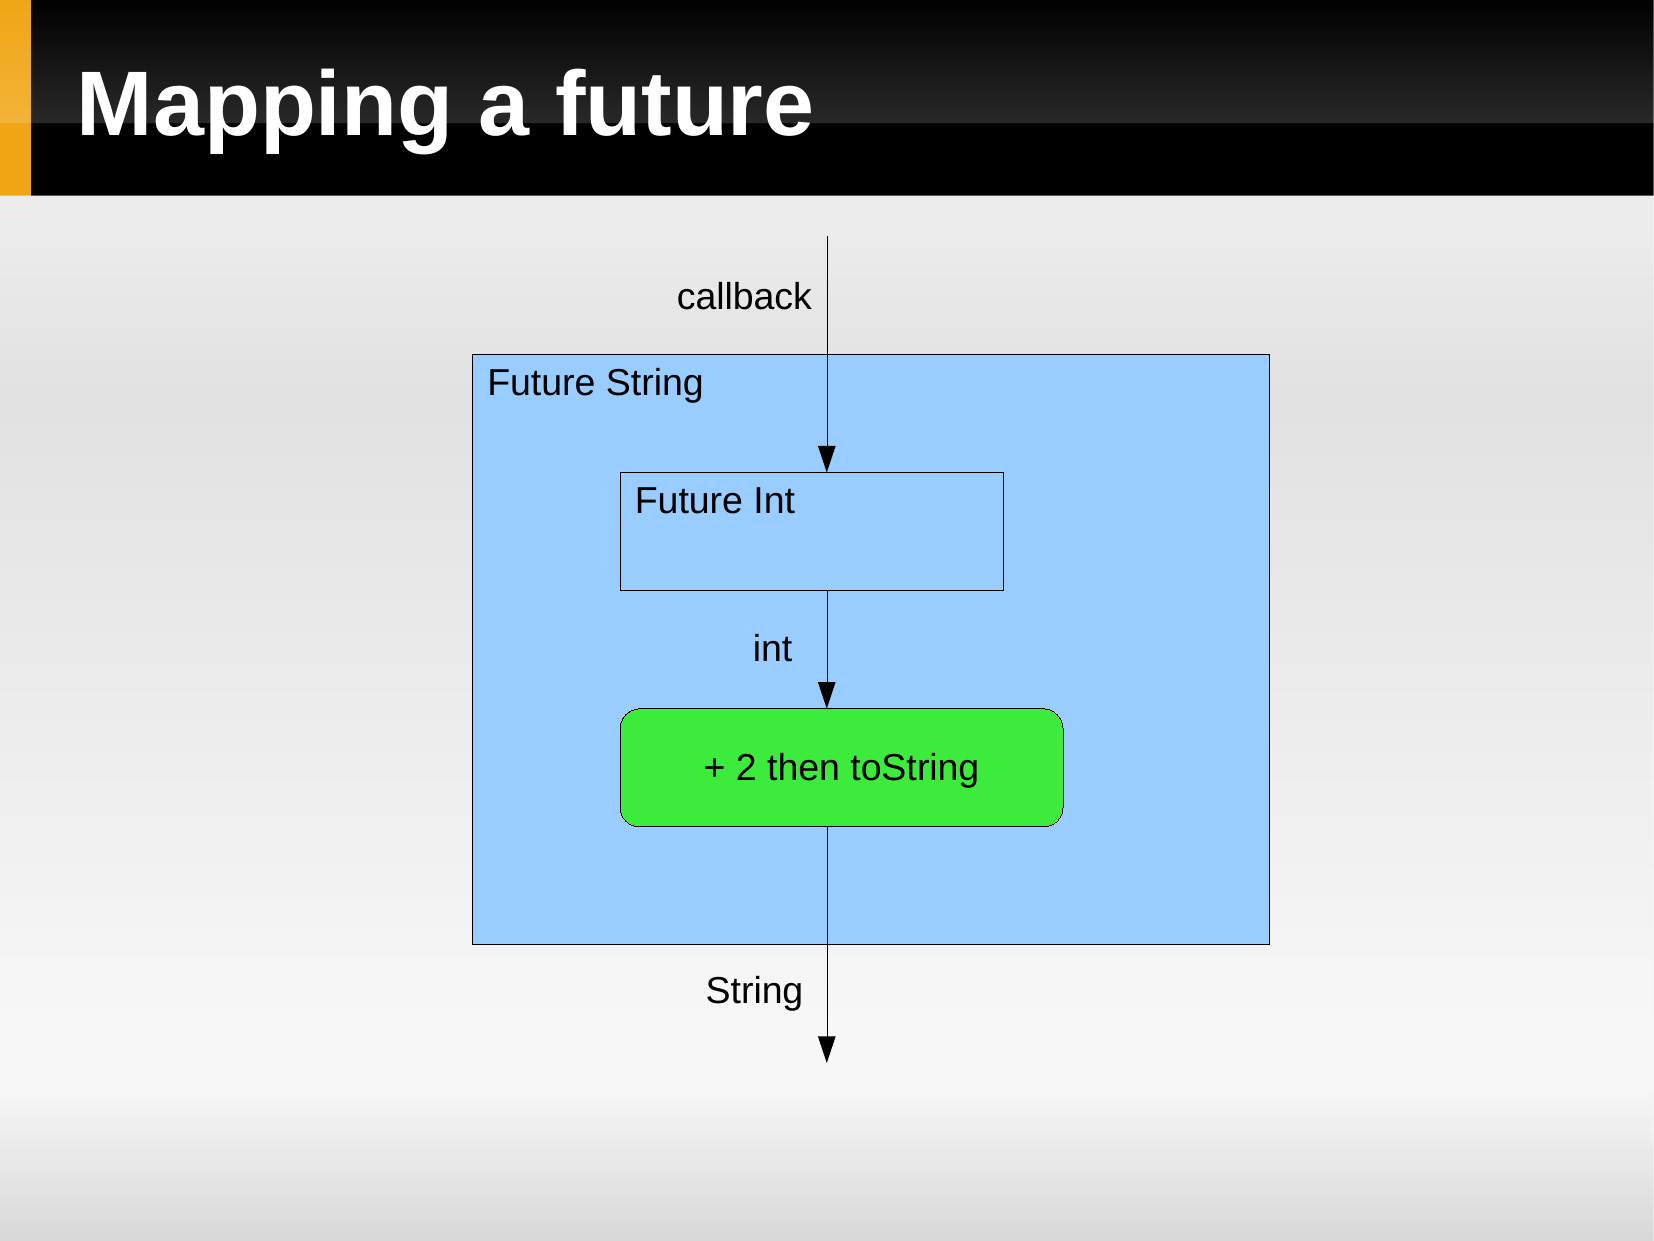

# Mapping a future
callback
Future String
Future Int
int
+ 2 then toString
String